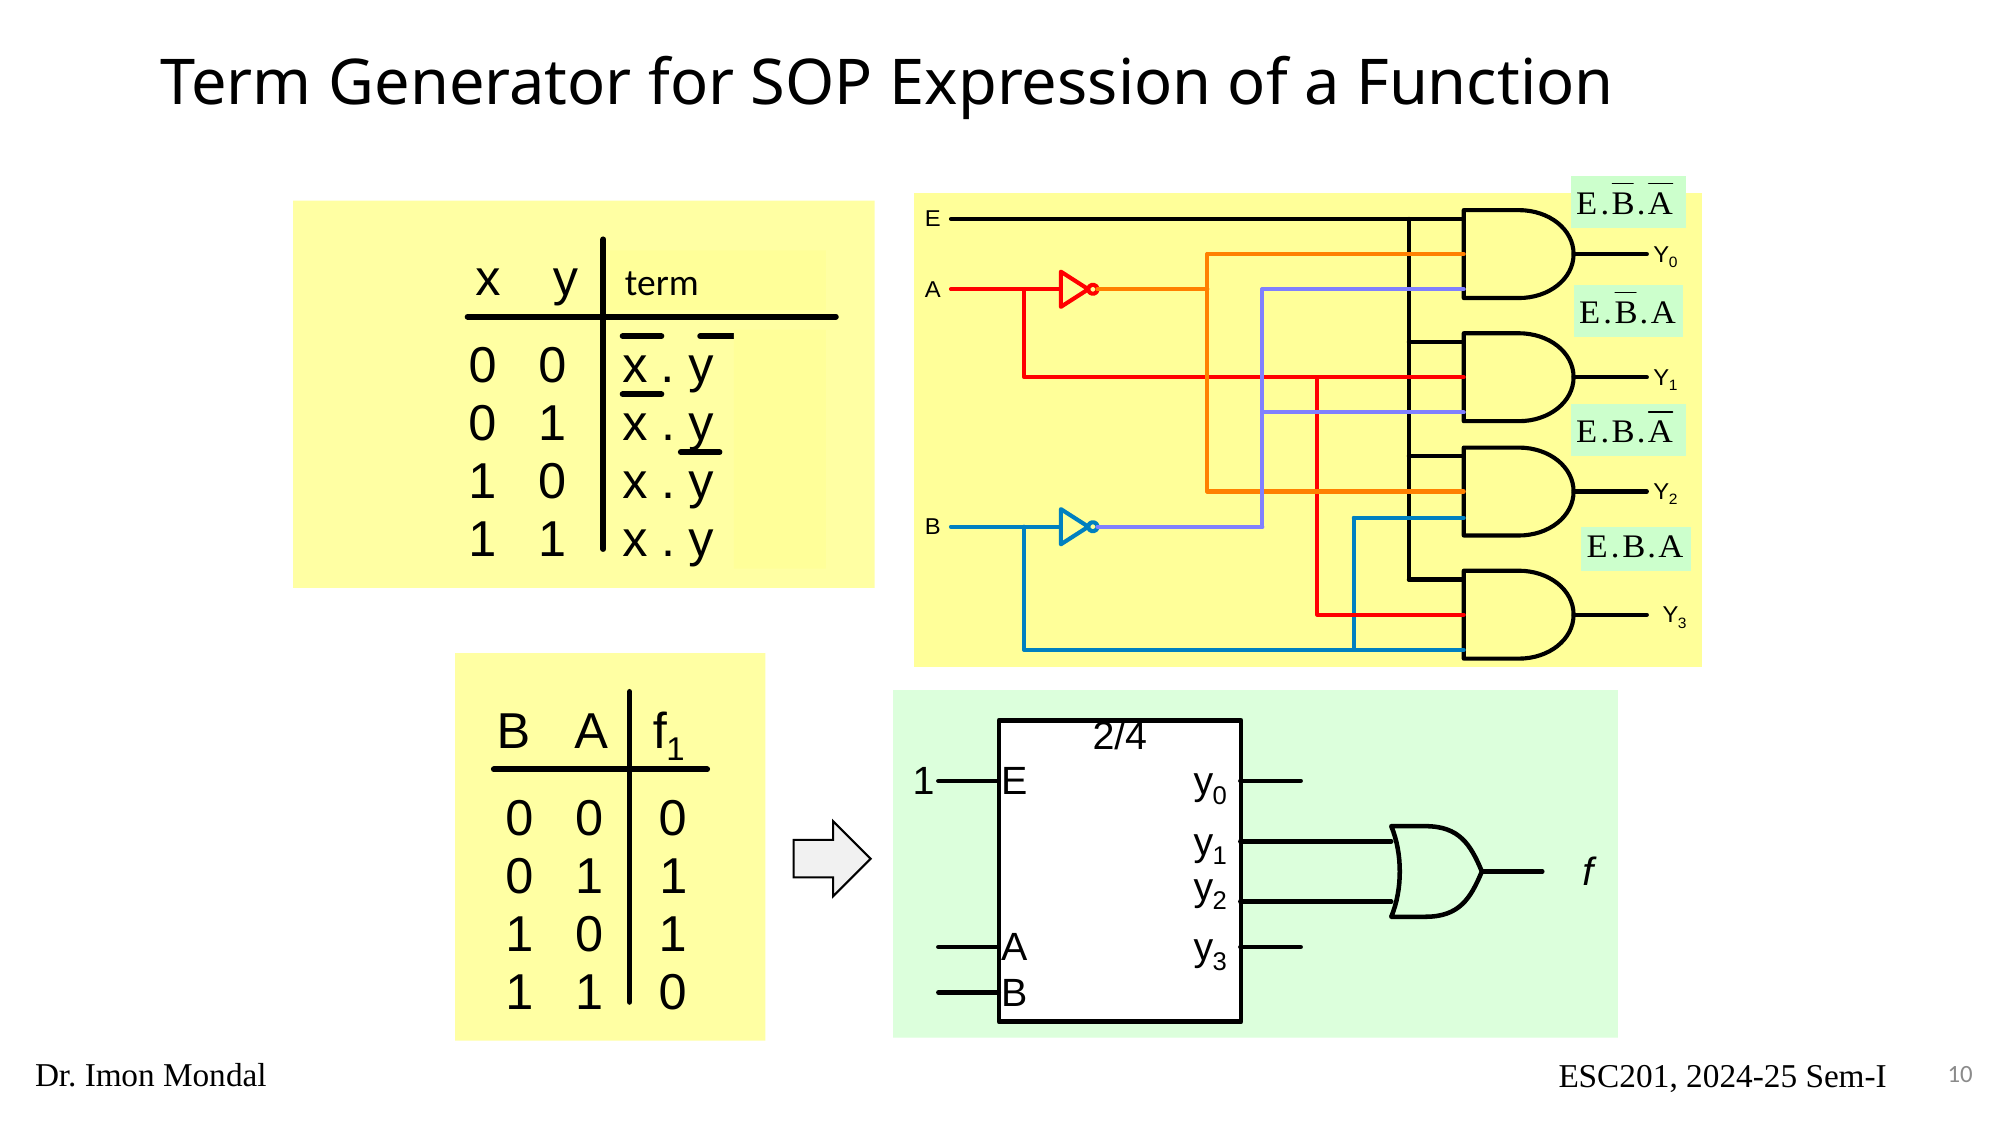

# Term Generator for SOP Expression of a Function
term
10